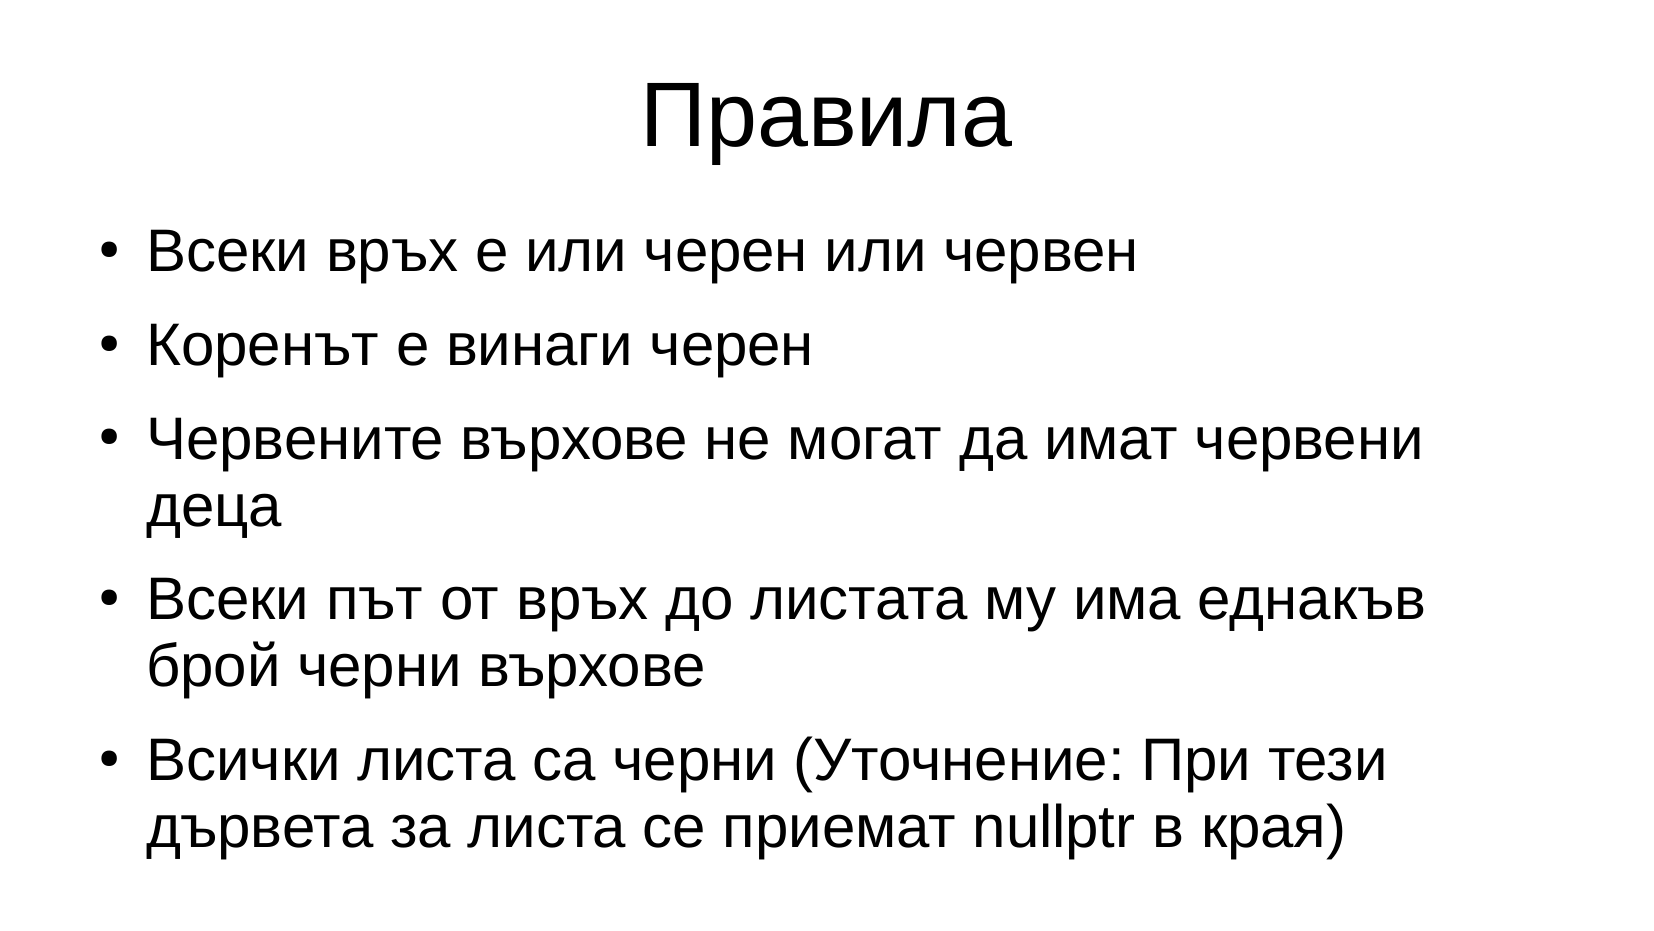

# Правила
Всеки връх е или черен или червен
Коренът е винаги черен
Червените върхове не могат да имат червени деца
Всеки път от връх до листата му има еднакъв брой черни върхове
Всички листа са черни (Уточнение: При тези дървета за листа се приемат nullptr в края)